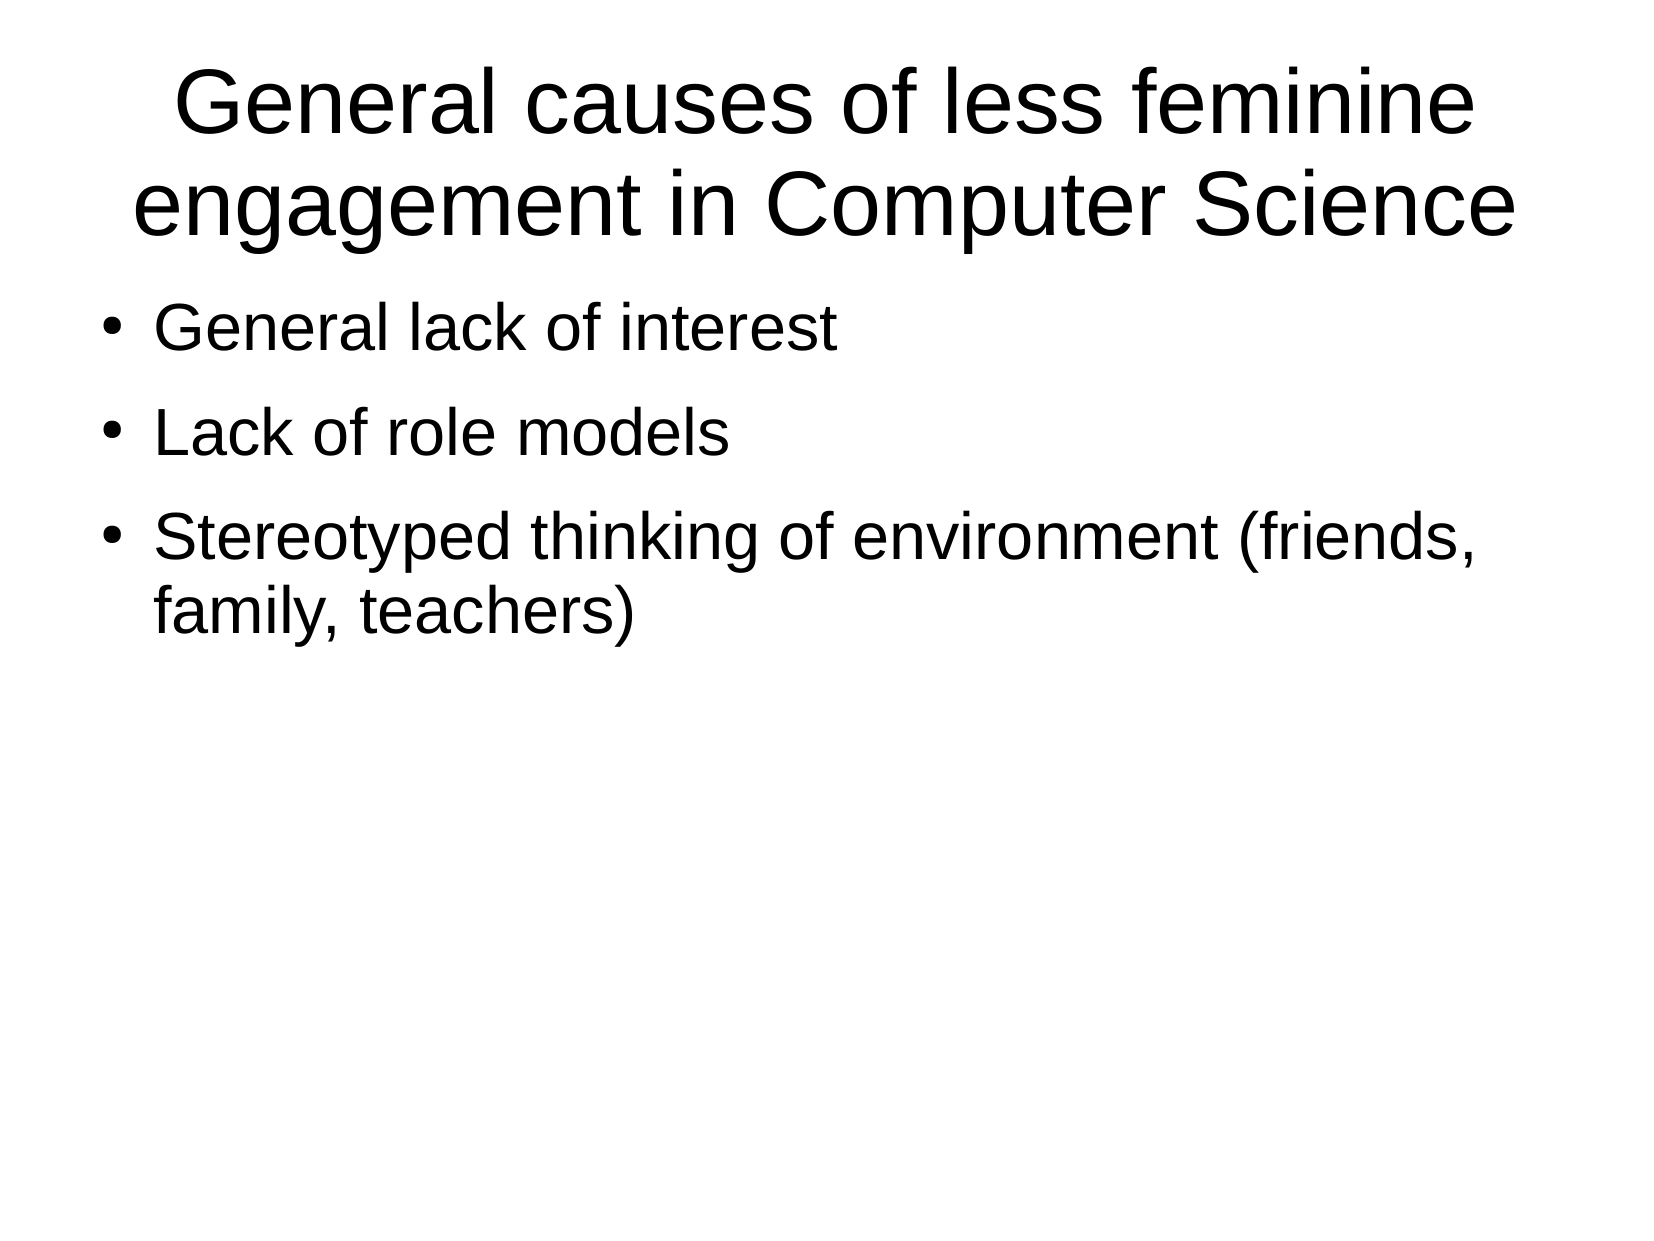

# General causes of less feminine engagement in Computer Science
General lack of interest
Lack of role models
Stereotyped thinking of environment (friends, family, teachers)